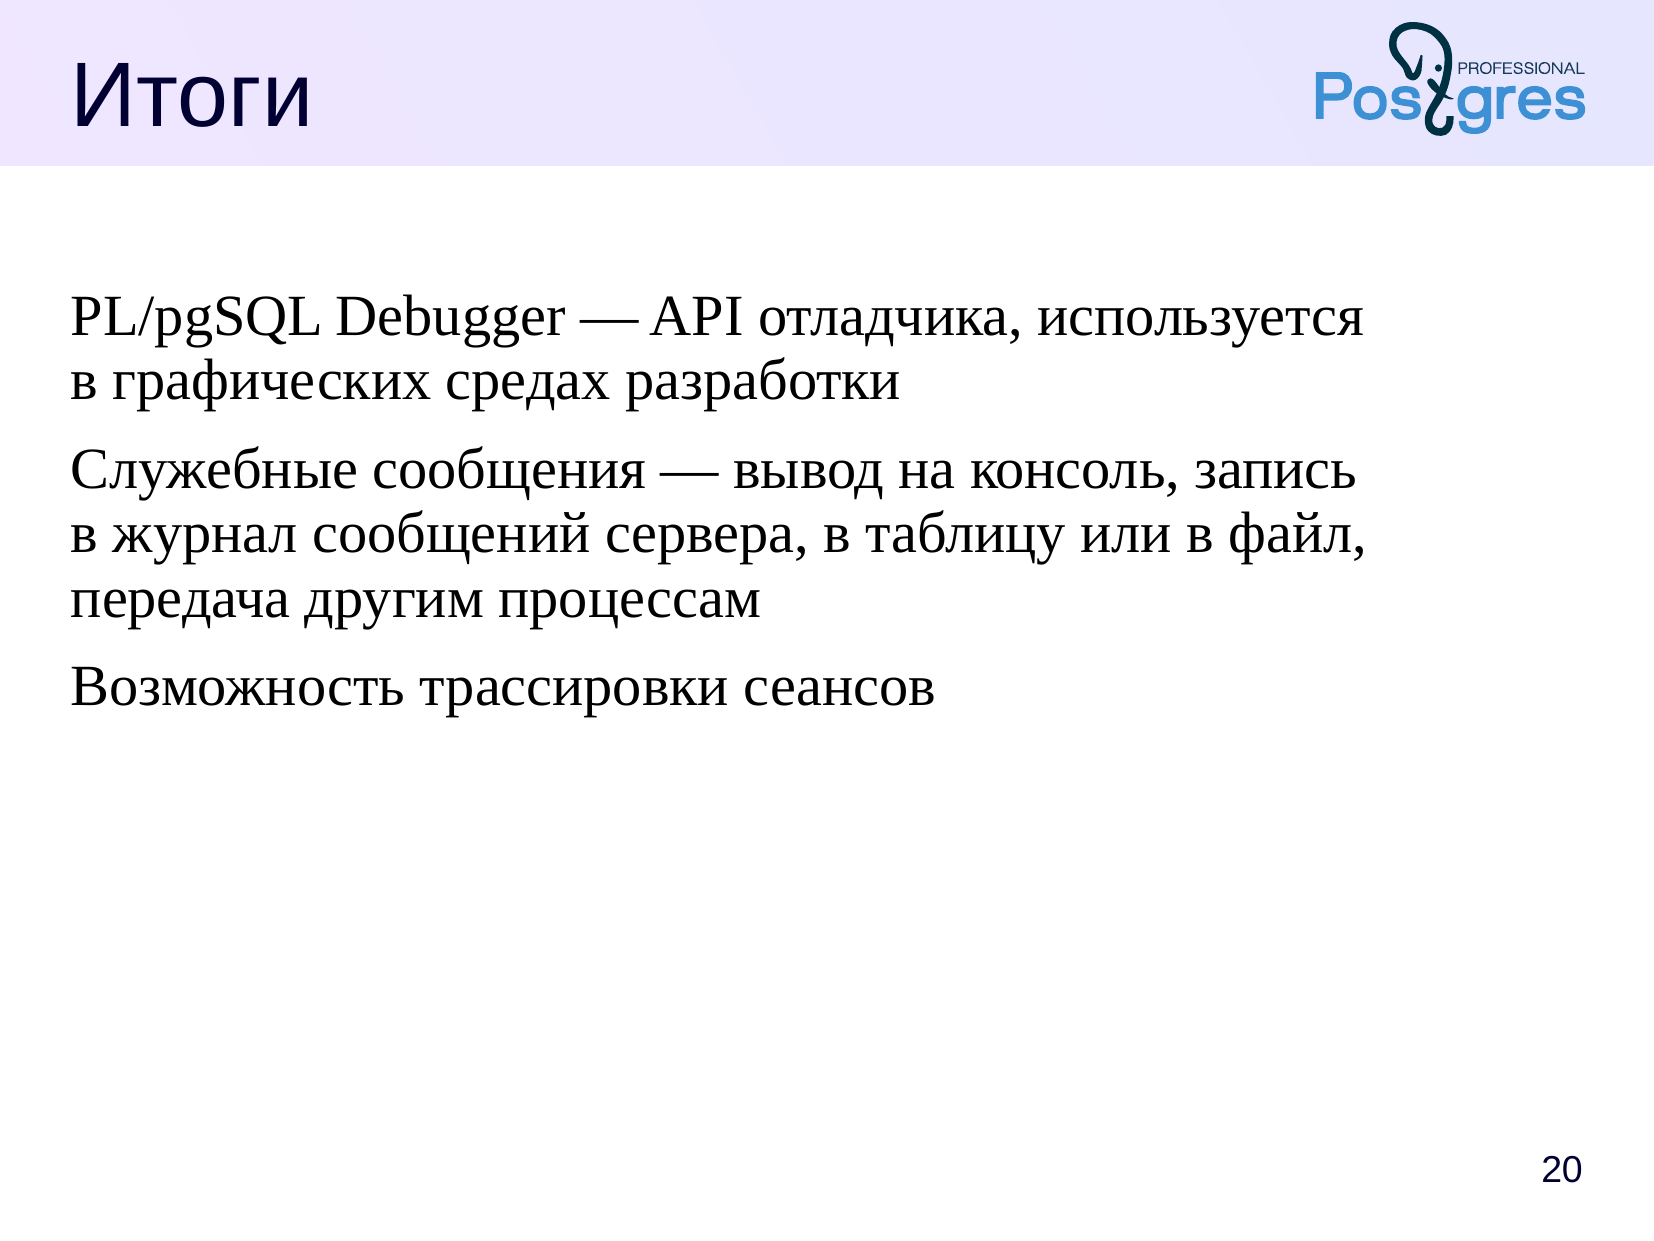

# Итоги
PL/pgSQL Debugger — API отладчика, используется
в графических средах разработки
Служебные сообщения — вывод на консоль, запись
в журнал сообщений сервера, в таблицу или в файл, передача другим процессам
Возможность трассировки сеансов